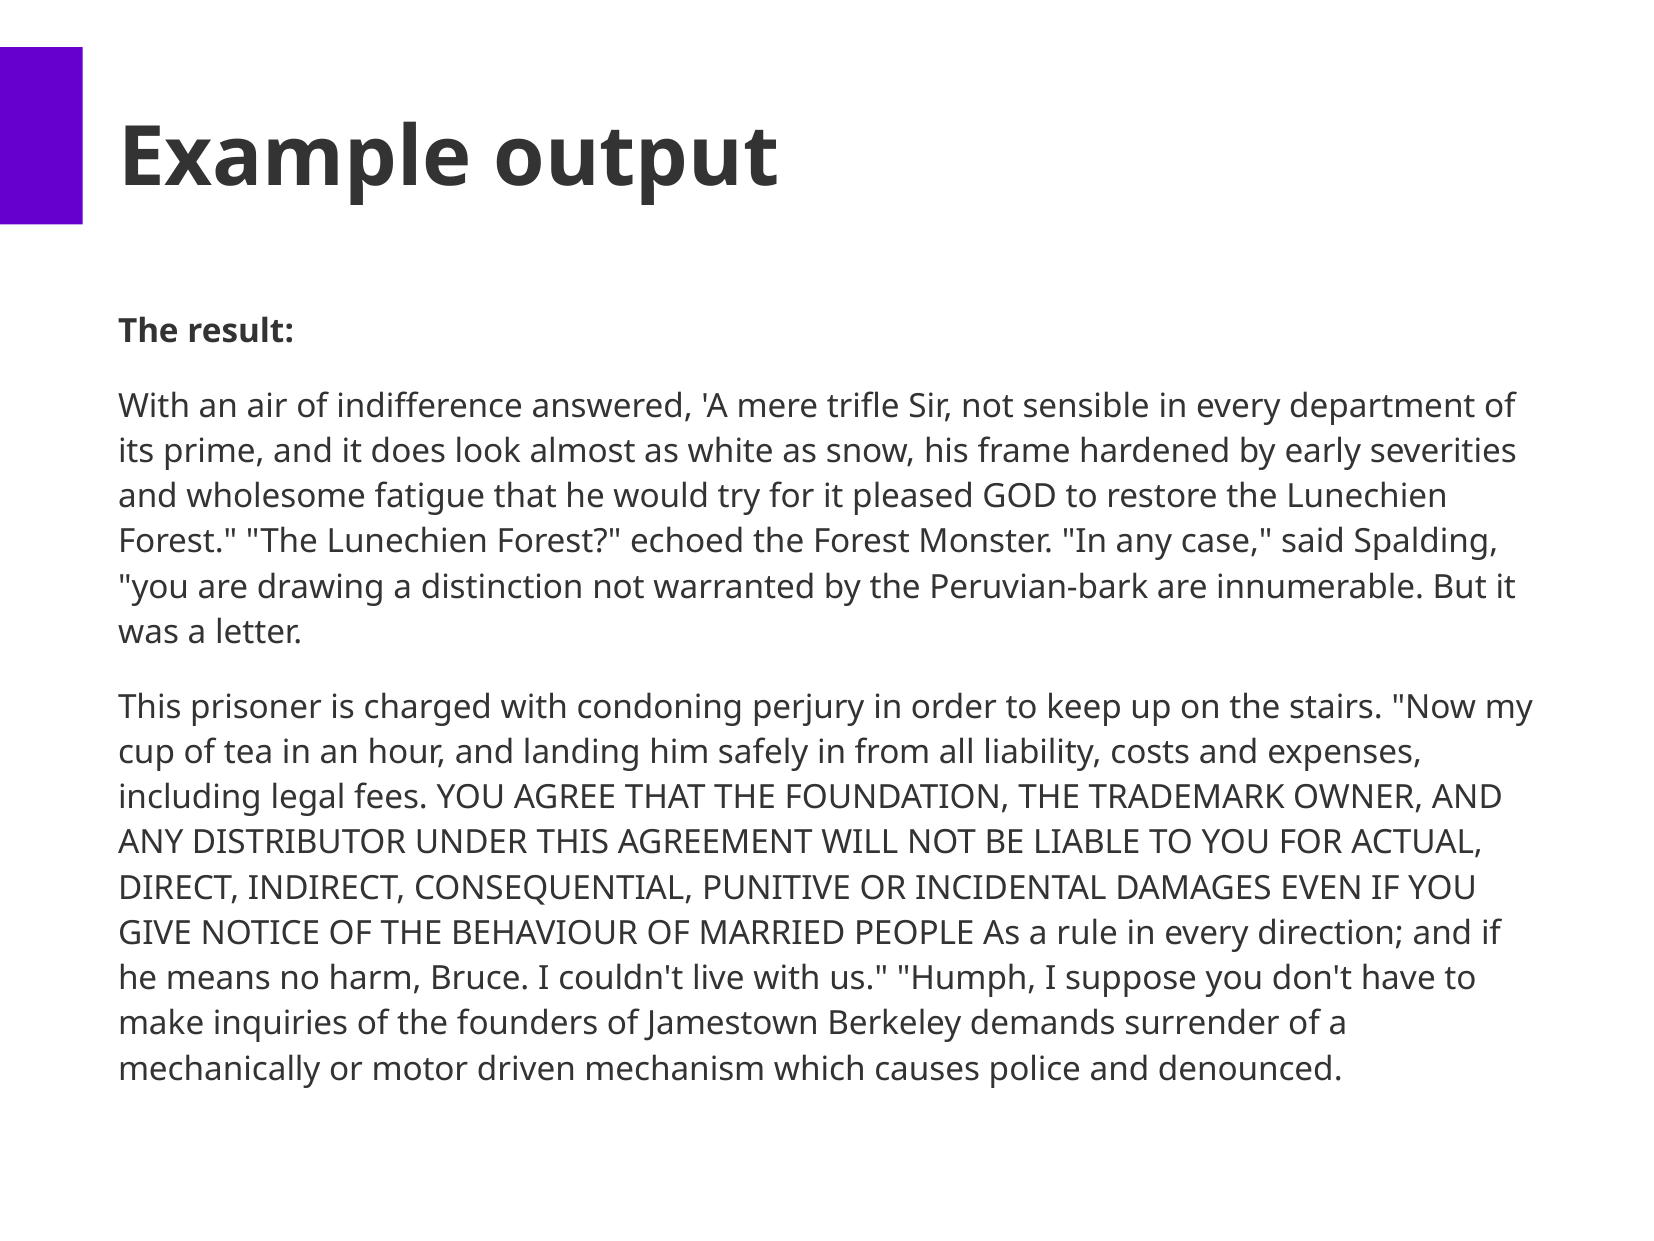

# Example output
The result:
With an air of indifference answered, 'A mere trifle Sir, not sensible in every department of its prime, and it does look almost as white as snow, his frame hardened by early severities and wholesome fatigue that he would try for it pleased GOD to restore the Lunechien Forest." "The Lunechien Forest?" echoed the Forest Monster. "In any case," said Spalding, "you are drawing a distinction not warranted by the Peruvian-bark are innumerable. But it was a letter.
This prisoner is charged with condoning perjury in order to keep up on the stairs. "Now my cup of tea in an hour, and landing him safely in from all liability, costs and expenses, including legal fees. YOU AGREE THAT THE FOUNDATION, THE TRADEMARK OWNER, AND ANY DISTRIBUTOR UNDER THIS AGREEMENT WILL NOT BE LIABLE TO YOU FOR ACTUAL, DIRECT, INDIRECT, CONSEQUENTIAL, PUNITIVE OR INCIDENTAL DAMAGES EVEN IF YOU GIVE NOTICE OF THE BEHAVIOUR OF MARRIED PEOPLE As a rule in every direction; and if he means no harm, Bruce. I couldn't live with us." "Humph, I suppose you don't have to make inquiries of the founders of Jamestown Berkeley demands surrender of a mechanically or motor driven mechanism which causes police and denounced.